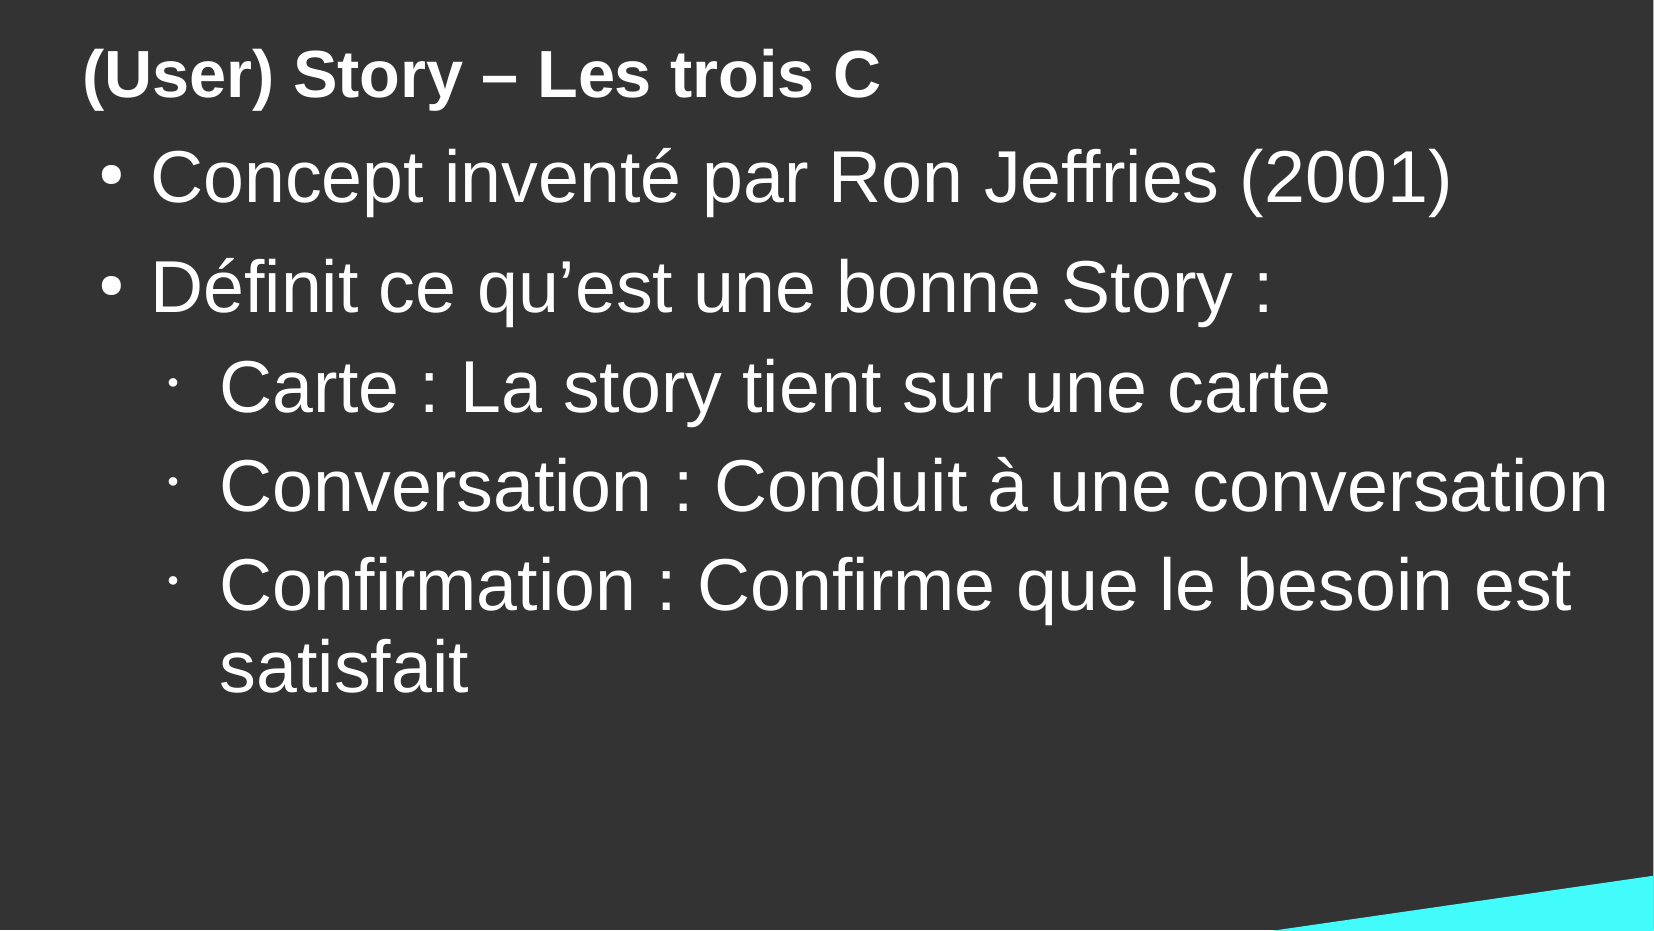

# (User) Story – Les trois C
Concept inventé par Ron Jeffries (2001)
Définit ce qu’est une bonne Story :
Carte : La story tient sur une carte
Conversation : Conduit à une conversation
Confirmation : Confirme que le besoin est satisfait